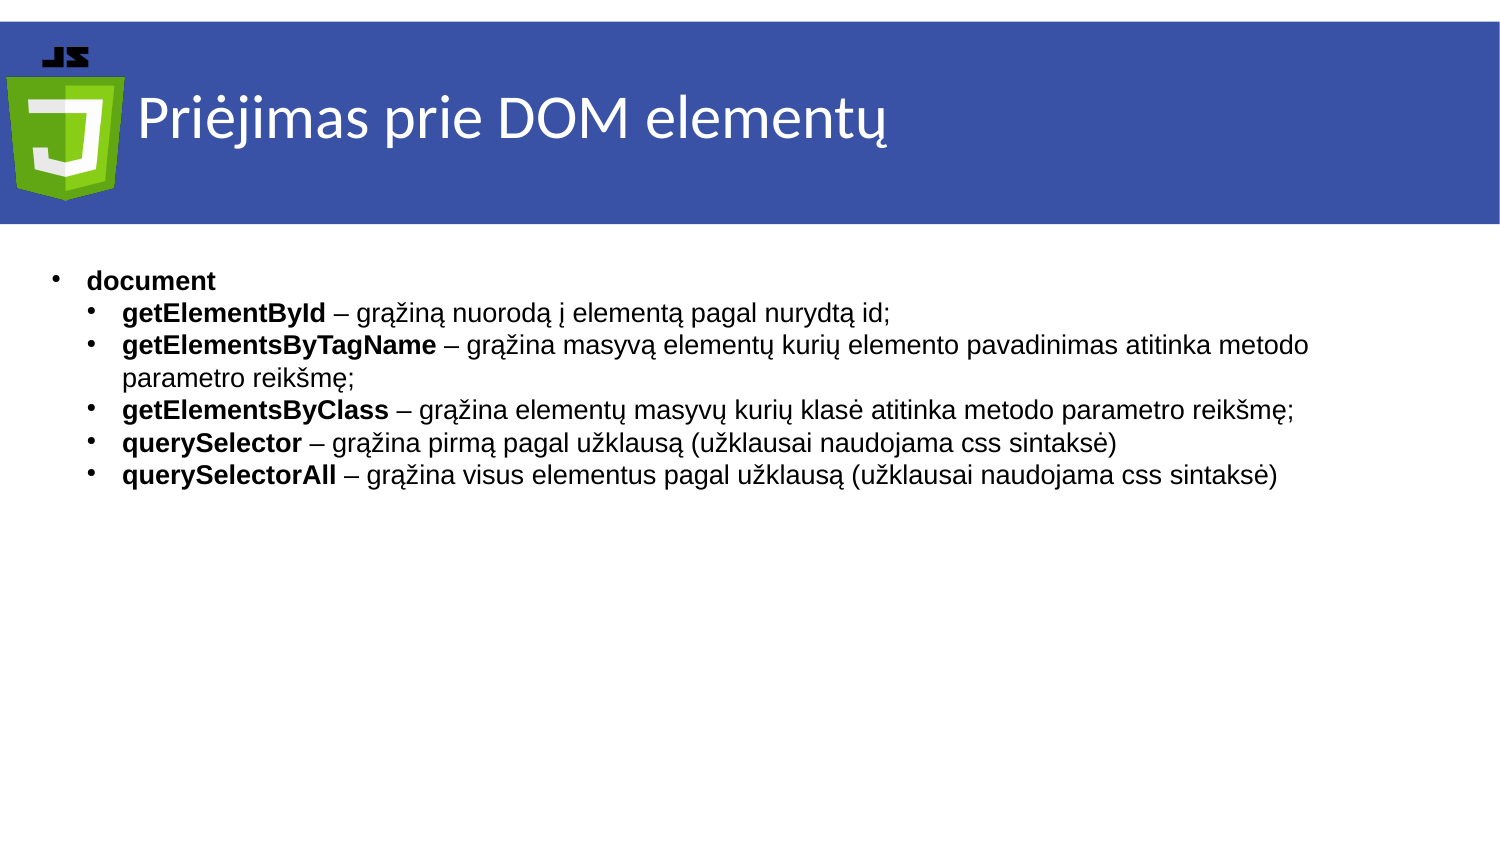

# Priėjimas prie DOM elementų
document
getElementById – grąžiną nuorodą į elementą pagal nurydtą id;
getElementsByTagName – grąžina masyvą elementų kurių elemento pavadinimas atitinka metodo parametro reikšmę;
getElementsByClass – grąžina elementų masyvų kurių klasė atitinka metodo parametro reikšmę;
querySelector – grąžina pirmą pagal užklausą (užklausai naudojama css sintaksė)
querySelectorAll – grąžina visus elementus pagal užklausą (užklausai naudojama css sintaksė)